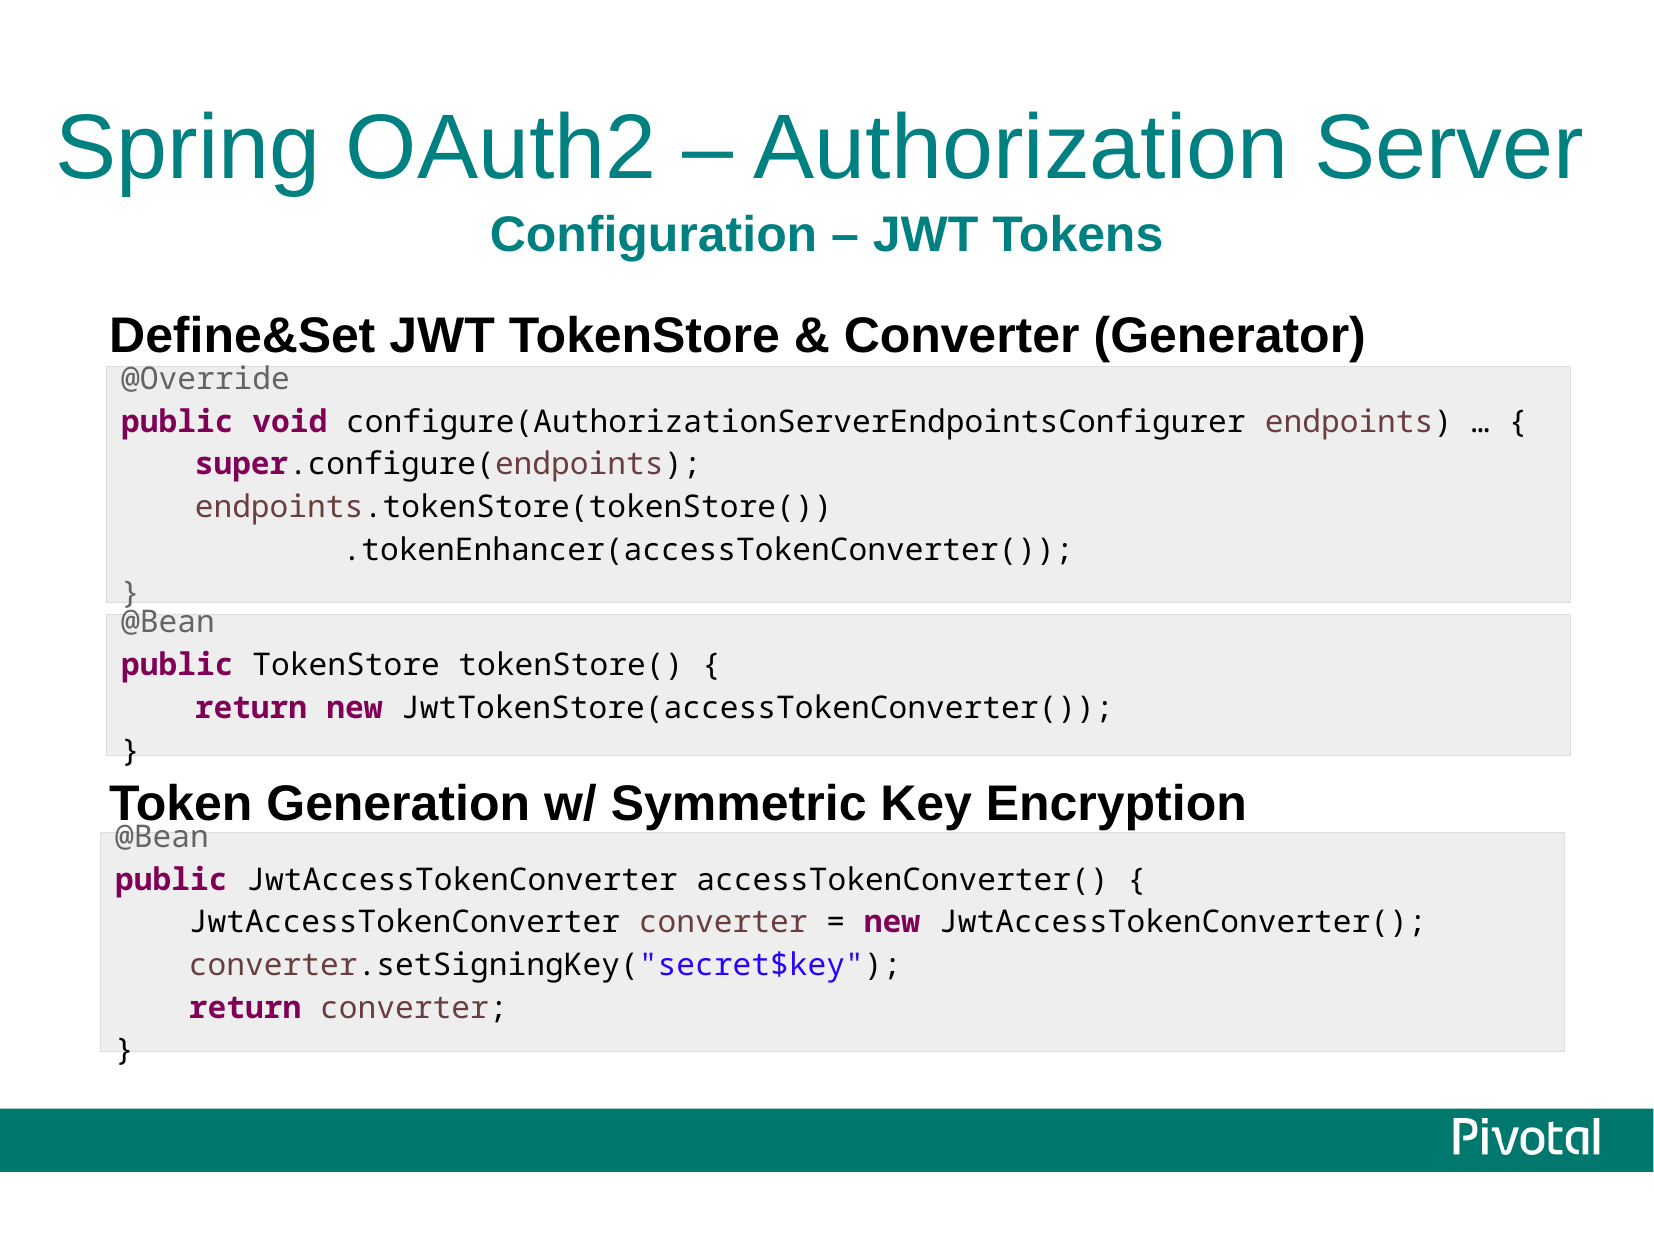

# Spring OAuth2 – Authorization Server
Configuration – JWT Tokens
Define&Set JWT TokenStore & Converter (Generator)
@Override
public void configure(AuthorizationServerEndpointsConfigurer endpoints) … {
	super.configure(endpoints);
	endpoints.tokenStore(tokenStore())
			.tokenEnhancer(accessTokenConverter());
}
@Bean
public TokenStore tokenStore() {
	return new JwtTokenStore(accessTokenConverter());
}
Token Generation w/ Symmetric Key Encryption
@Bean
public JwtAccessTokenConverter accessTokenConverter() {
	JwtAccessTokenConverter converter = new JwtAccessTokenConverter();
	converter.setSigningKey("secret$key");
	return converter;
}